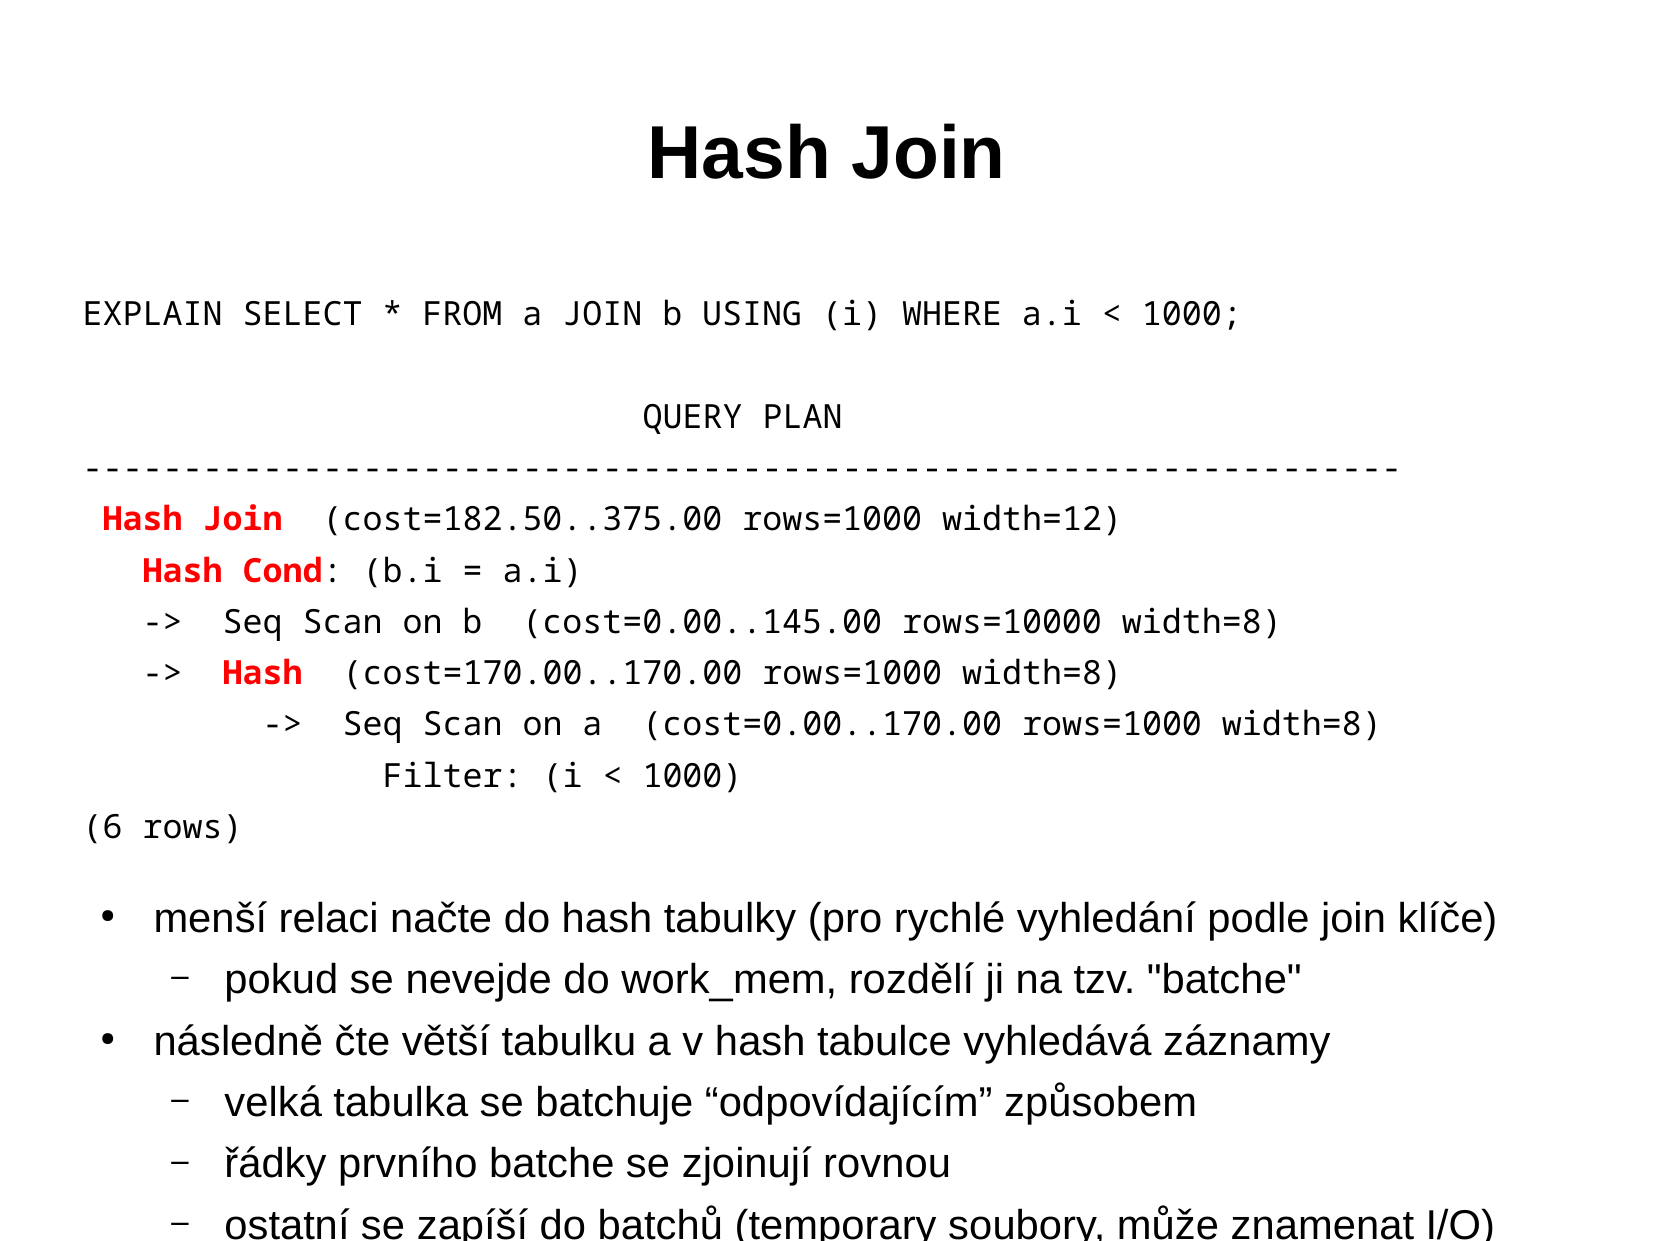

# Hash Join
EXPLAIN SELECT * FROM a JOIN b USING (i) WHERE a.i < 1000;
 QUERY PLAN
------------------------------------------------------------------
 Hash Join (cost=182.50..375.00 rows=1000 width=12)
 Hash Cond: (b.i = a.i)
 -> Seq Scan on b (cost=0.00..145.00 rows=10000 width=8)
 -> Hash (cost=170.00..170.00 rows=1000 width=8)
 -> Seq Scan on a (cost=0.00..170.00 rows=1000 width=8)
 Filter: (i < 1000)
(6 rows)
menší relaci načte do hash tabulky (pro rychlé vyhledání podle join klíče)
pokud se nevejde do work_mem, rozdělí ji na tzv. "batche"
následně čte větší tabulku a v hash tabulce vyhledává záznamy
velká tabulka se batchuje “odpovídajícím” způsobem
řádky prvního batche se zjoinují rovnou
ostatní se zapíší do batchů (temporary soubory, může znamenat I/O)